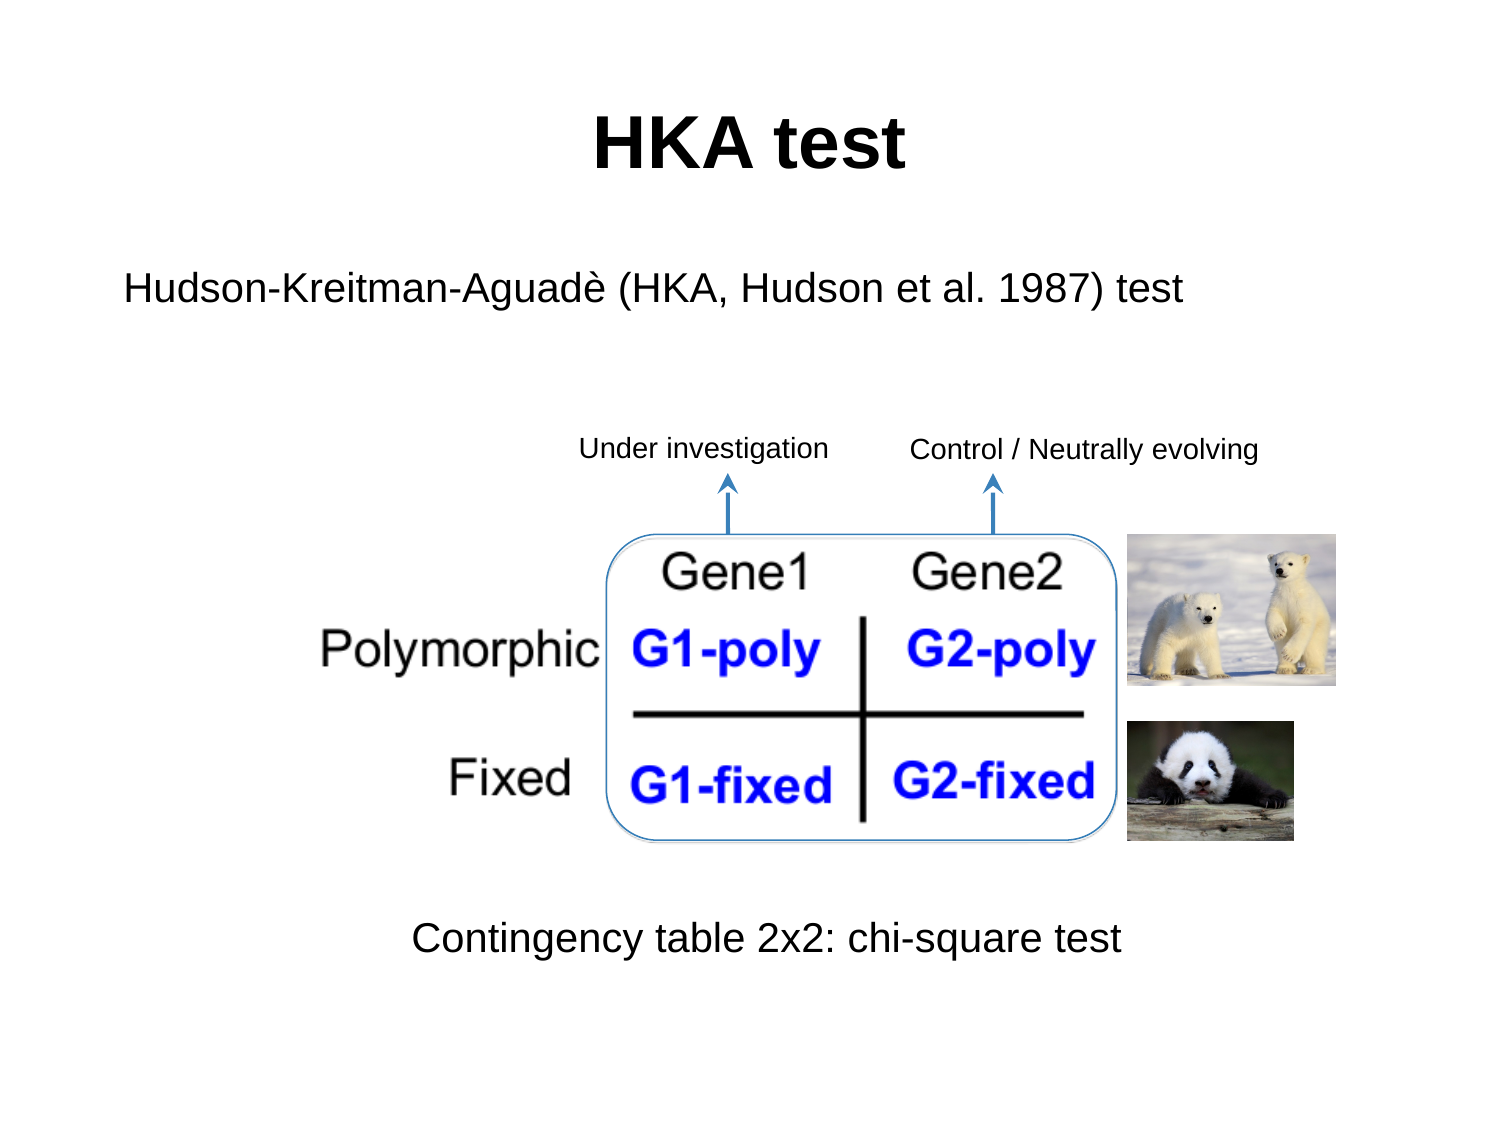

# HKA test
Hudson-Kreitman-Aguadè (HKA, Hudson et al. 1987) test
Contingency table 2x2: chi-square test
Under investigation
Control / Neutrally evolving